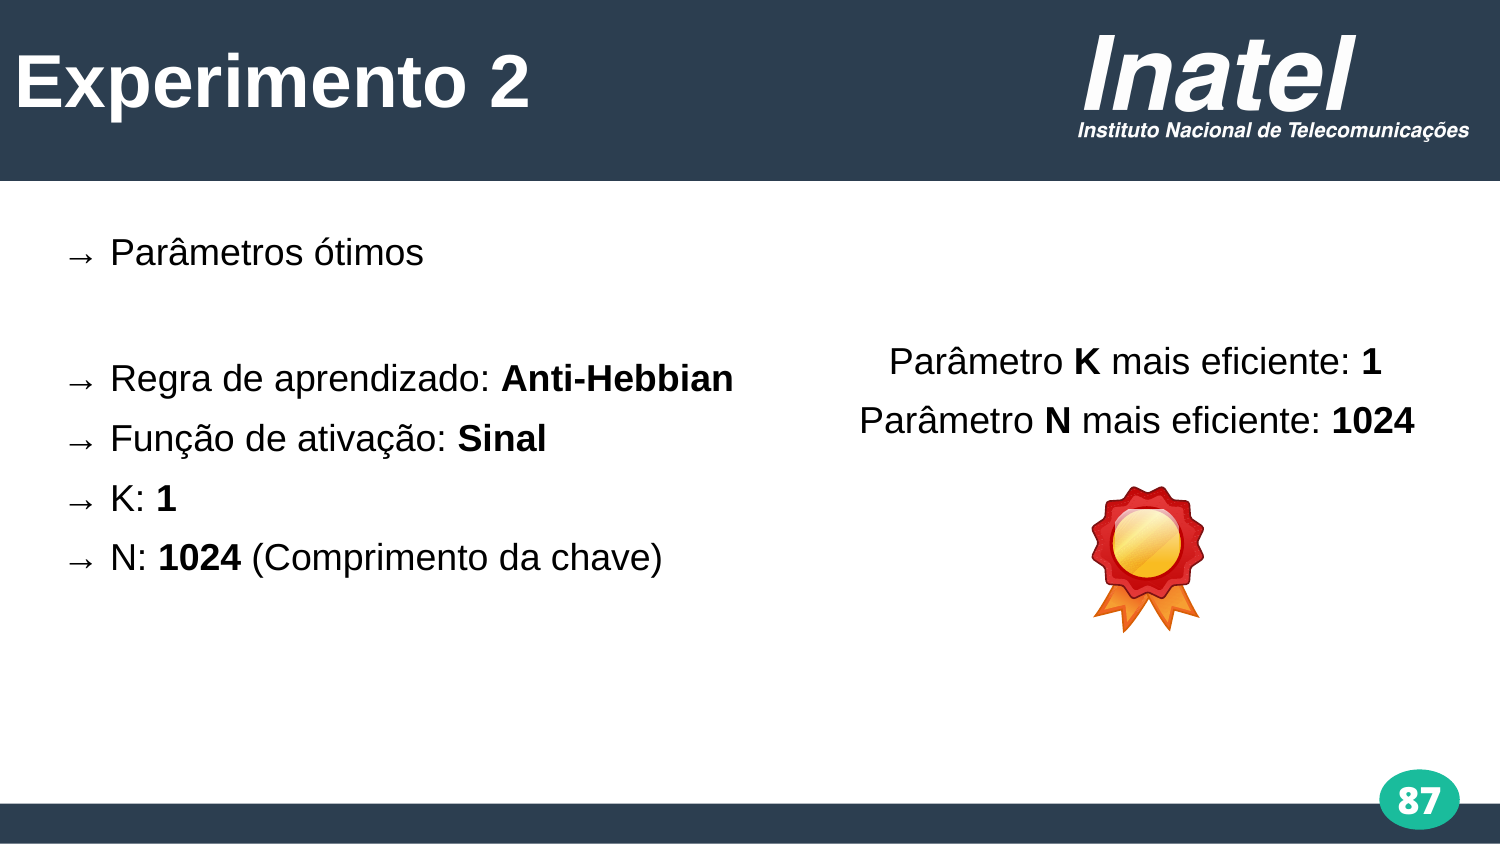

Experimento 2
→ Parâmetros ótimos
→ Regra de aprendizado: Anti-Hebbian
→ Função de ativação: Sinal
→ K: 1
→ N: 1024 (Comprimento da chave)
Parâmetro K mais eficiente: 1
Parâmetro N mais eficiente: 1024
87